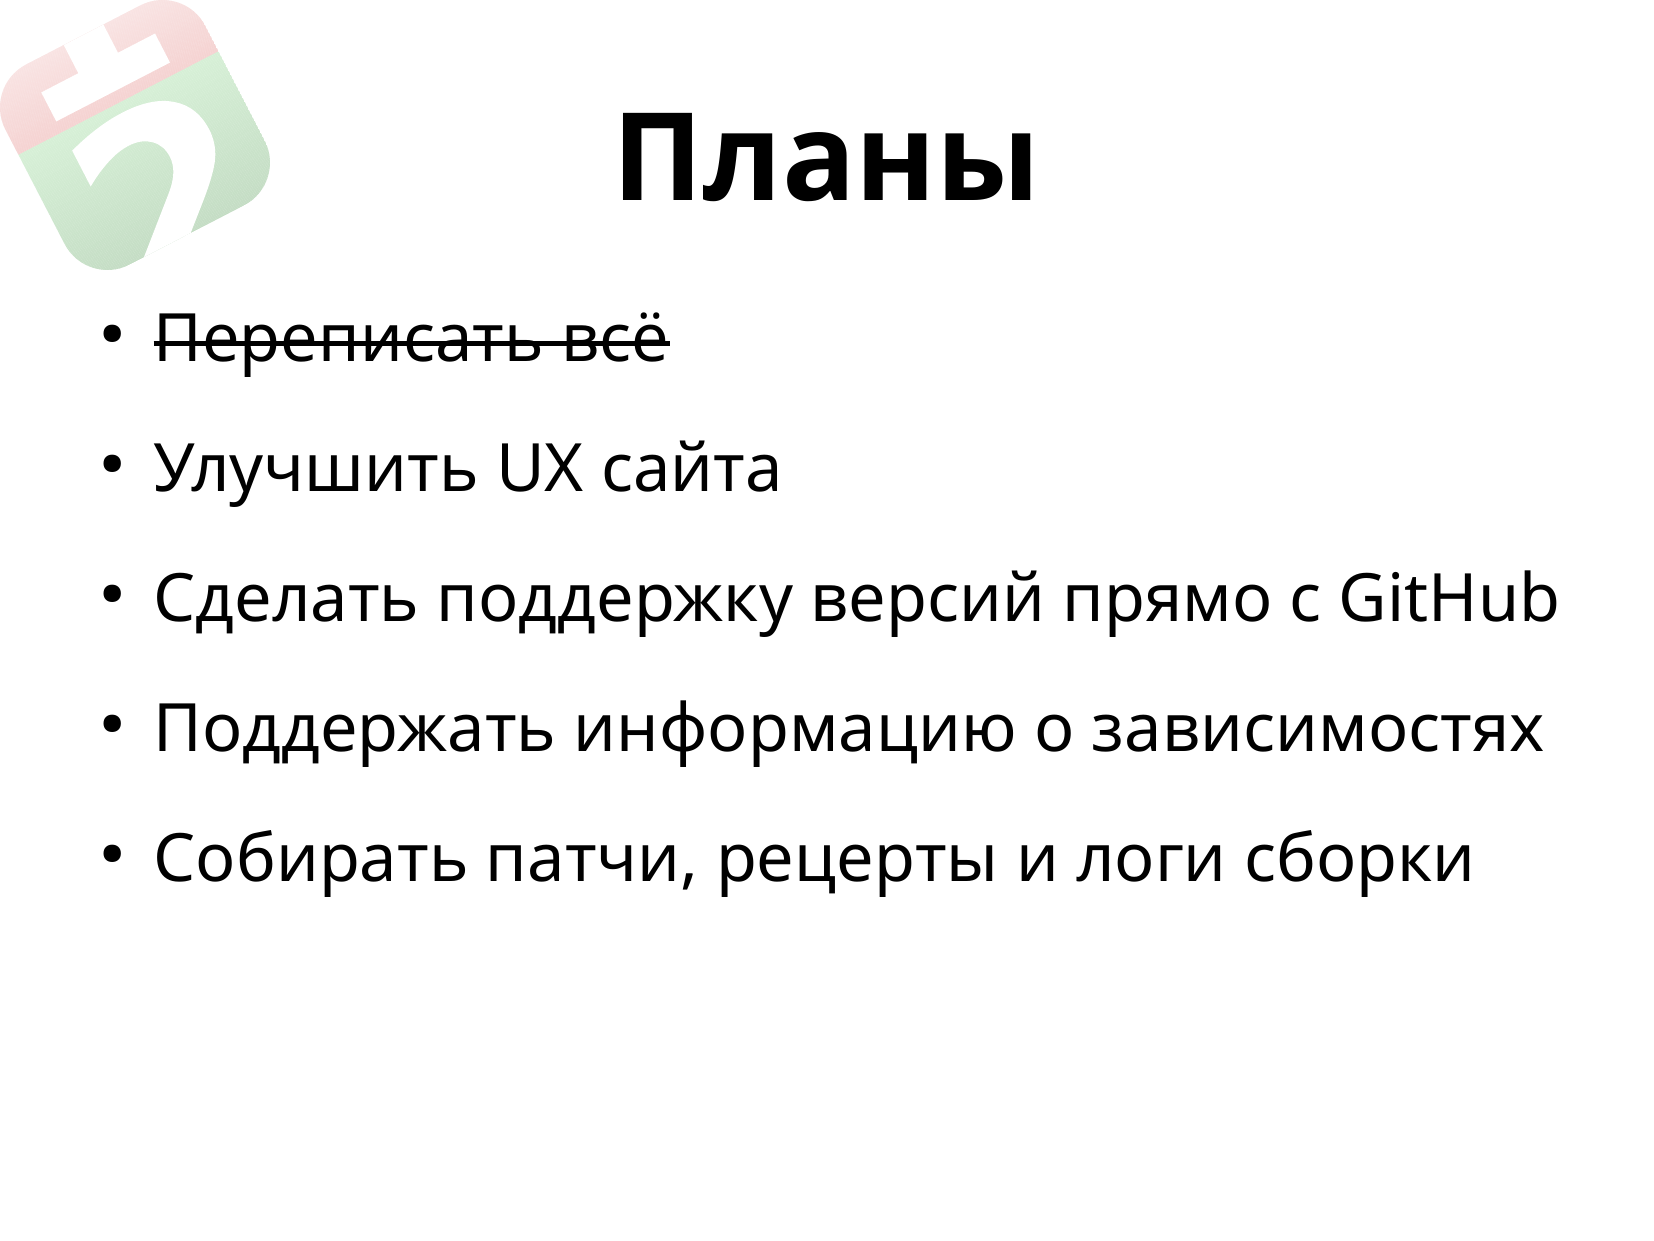

# Планы
Переписать всё
Улучшить UX сайта
Сделать поддержку версий прямо с GitHub
Поддержать информацию о зависимостях
Собирать патчи, рецерты и логи сборки